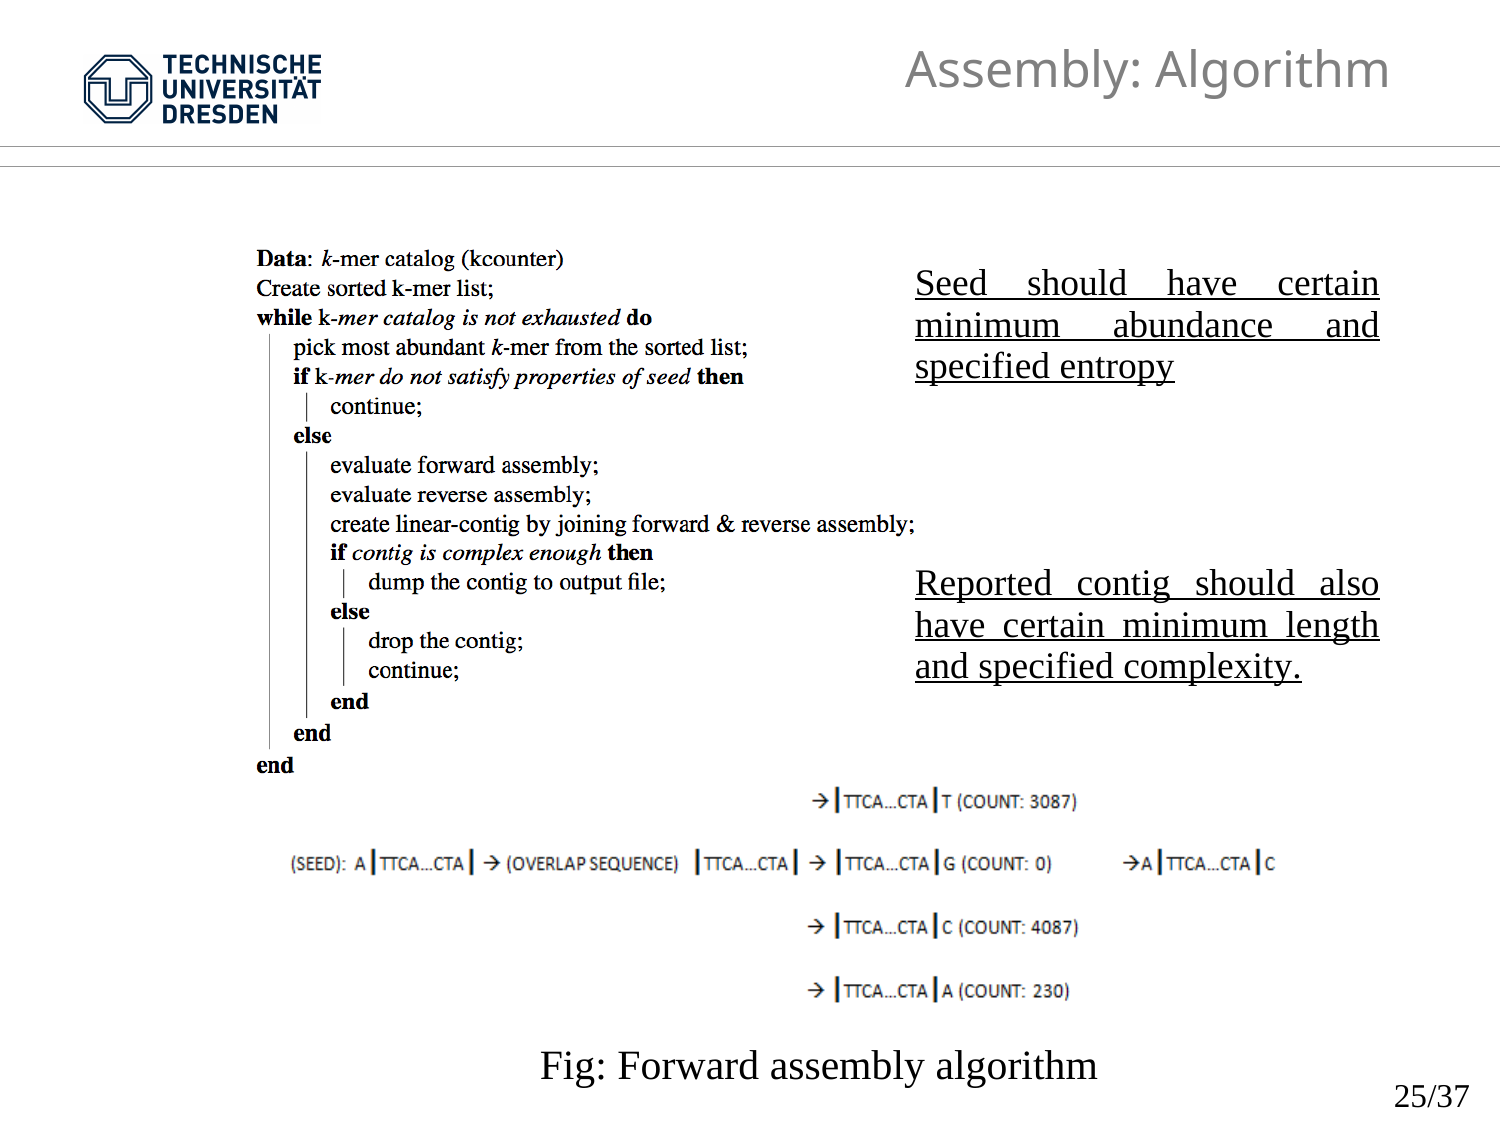

# Assembly: Algorithm
Seed should have certain minimum abundance and specified entropy
Reported contig should also have certain minimum length and specified complexity.
Fig: Forward assembly algorithm
25